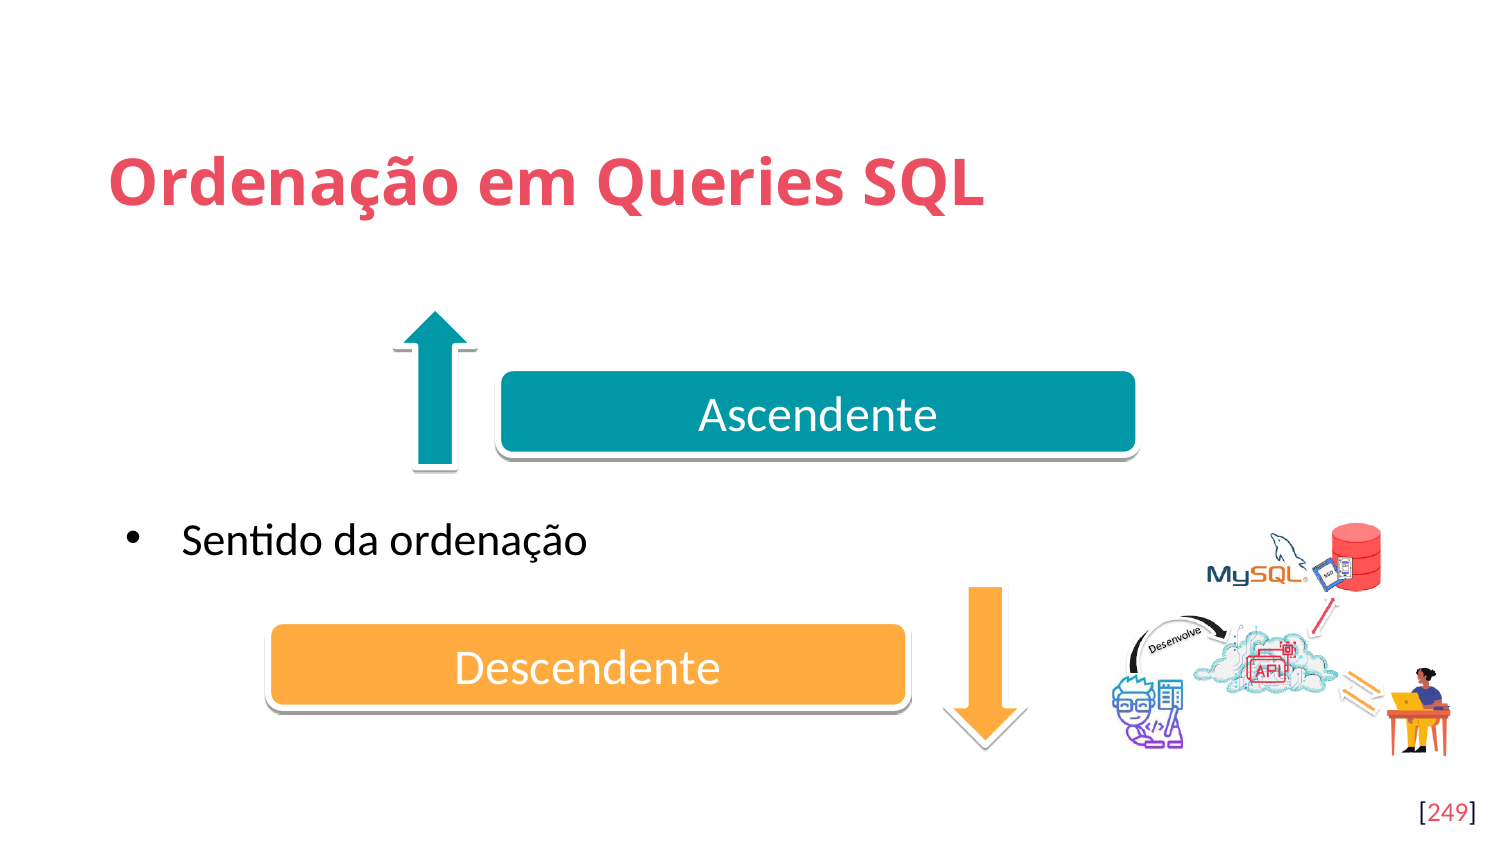

Ordenação em Queries SQL
Sentido da ordenação
Ascendente
Descendente